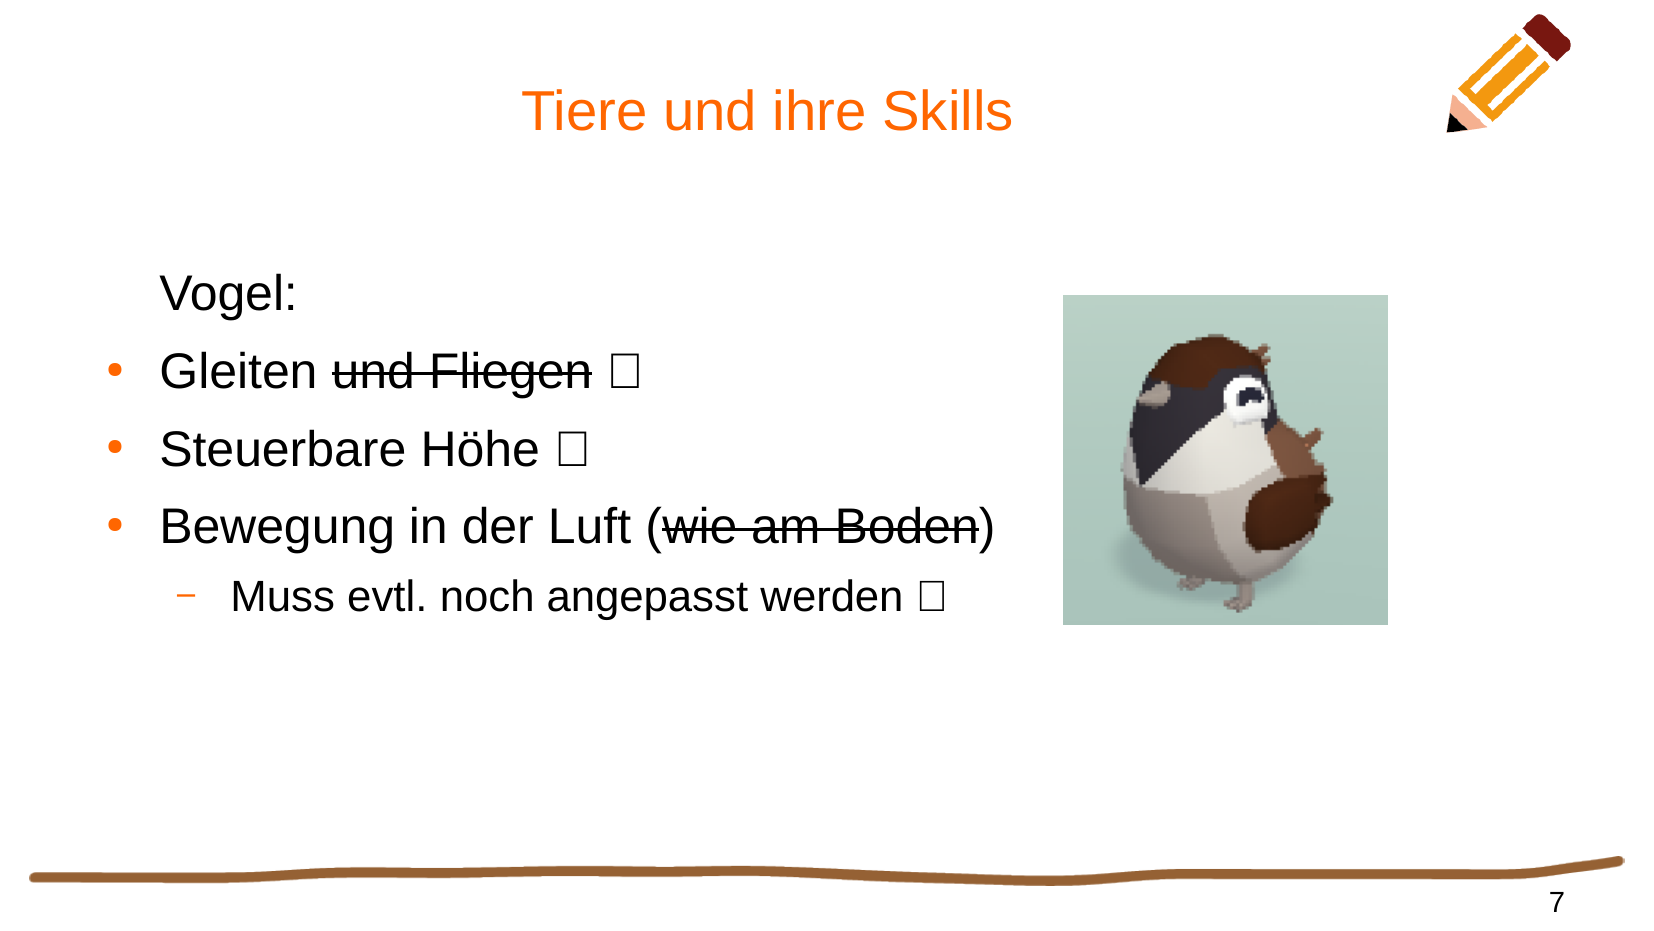

# Tiere und ihre Skills
Vogel:
Gleiten und Fliegen ✅
Steuerbare Höhe ❌
Bewegung in der Luft (wie am Boden)
Muss evtl. noch angepasst werden ✅
7